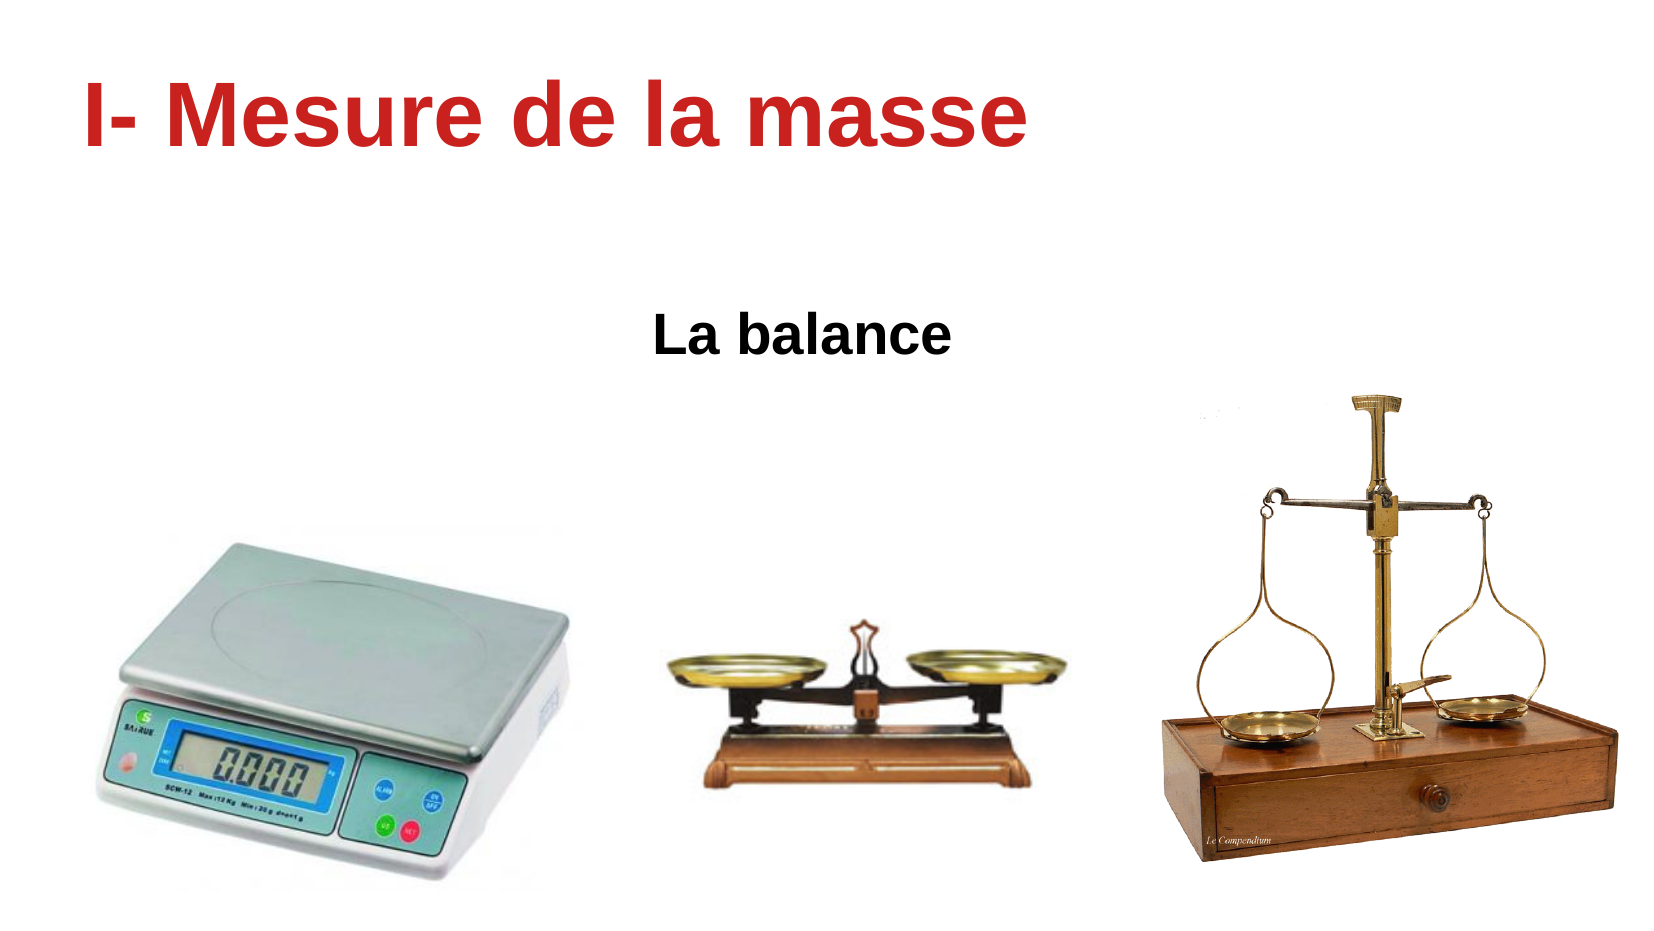

# I- Mesure de la masse
La balance